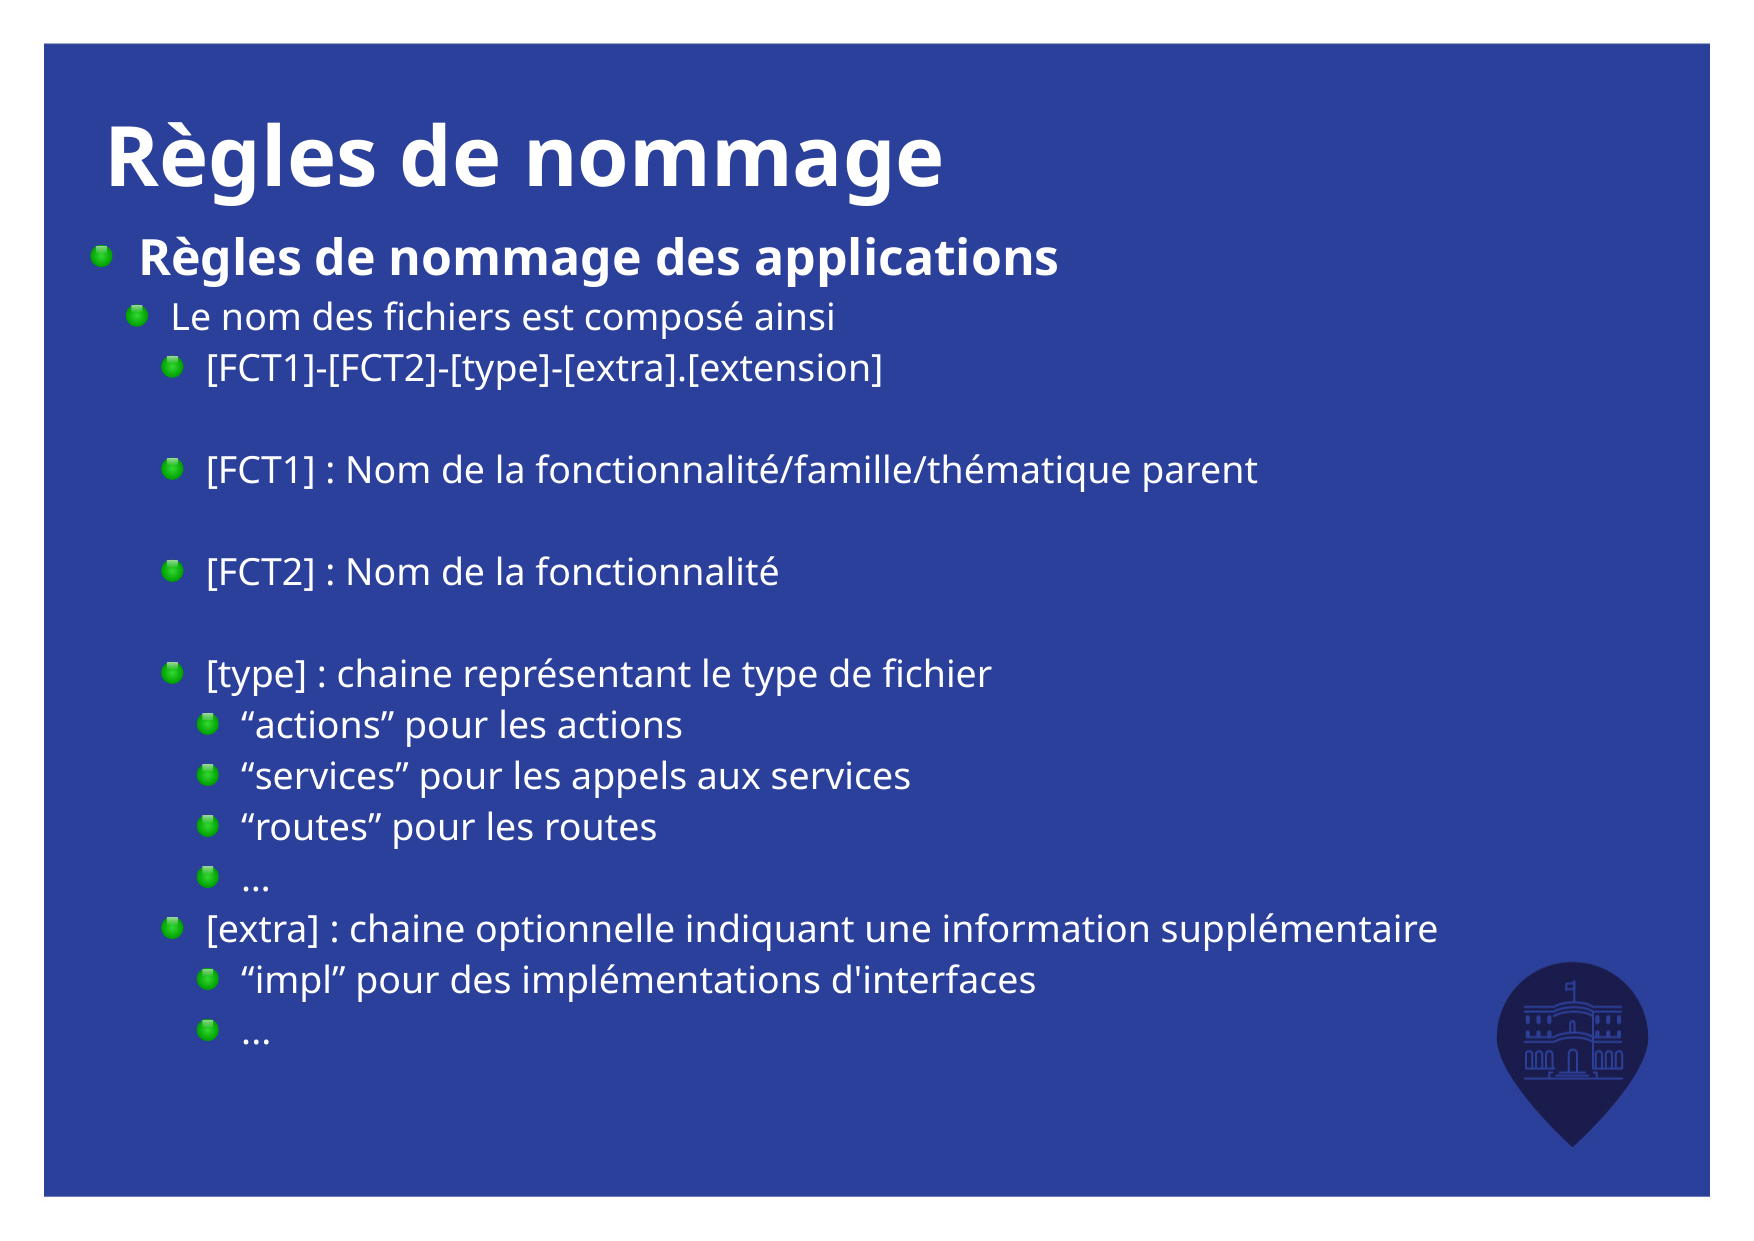

# Règles de nommage
 Règles de nommage des applications
 Le nom des fichiers est composé ainsi
 [FCT1]-[FCT2]-[type]-[extra].[extension]
 [FCT1] : Nom de la fonctionnalité/famille/thématique parent
 [FCT2] : Nom de la fonctionnalité
 [type] : chaine représentant le type de fichier
 “actions” pour les actions
 “services” pour les appels aux services
 “routes” pour les routes
 …
 [extra] : chaine optionnelle indiquant une information supplémentaire
 “impl” pour des implémentations d'interfaces
 ...